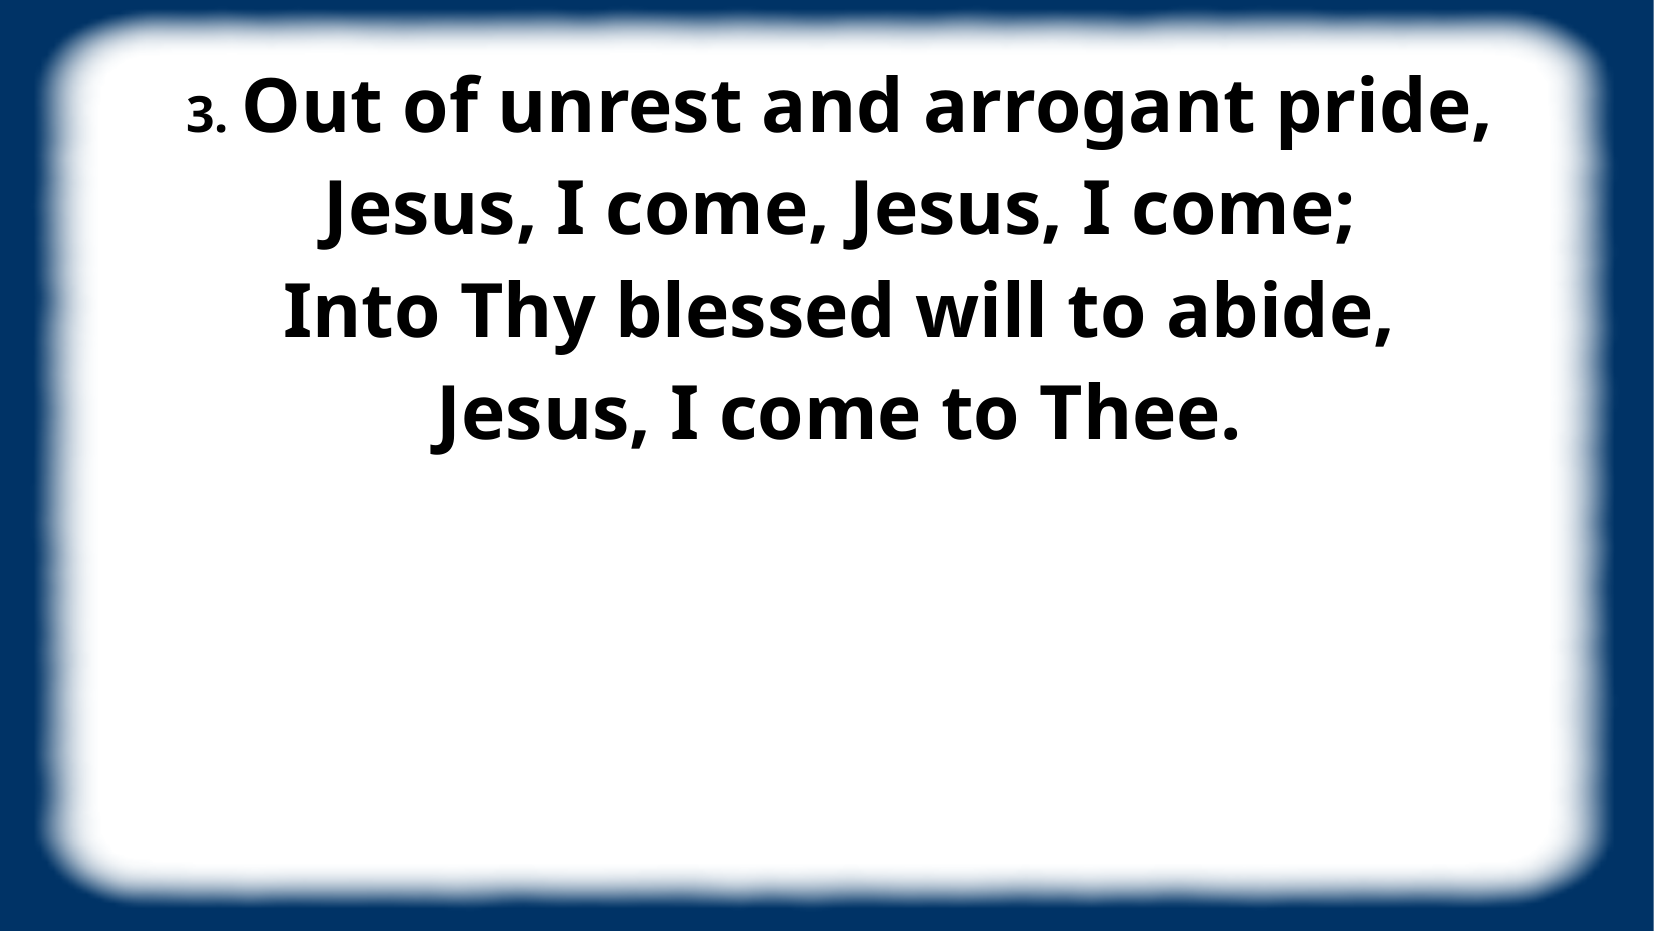

3. Out of unrest and arrogant pride,
Jesus, I come, Jesus, I come;
Into Thy blessed will to abide,
Jesus, I come to Thee.